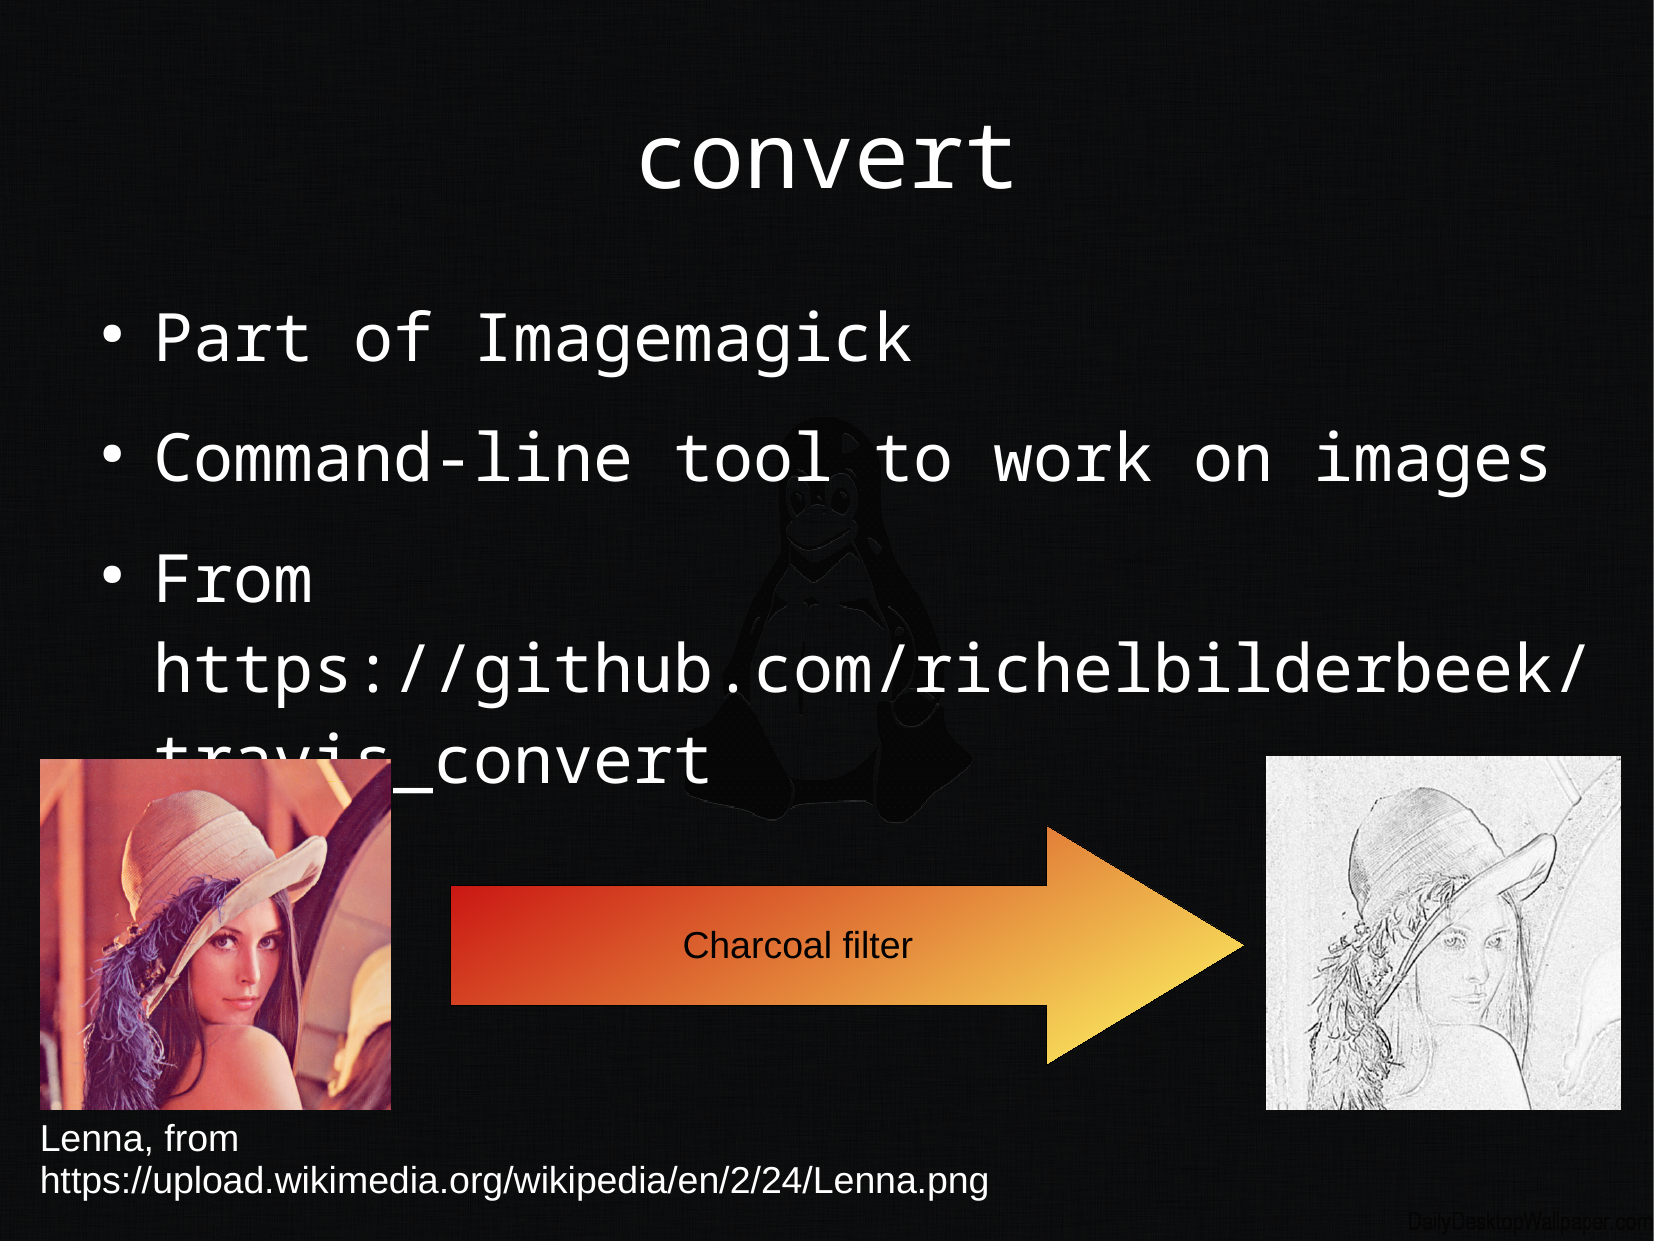

# convert
Part of Imagemagick
Command-line tool to work on images
From https://github.com/richelbilderbeek/travis_convert
Charcoal filter
Lenna, from https://upload.wikimedia.org/wikipedia/en/2/24/Lenna.png